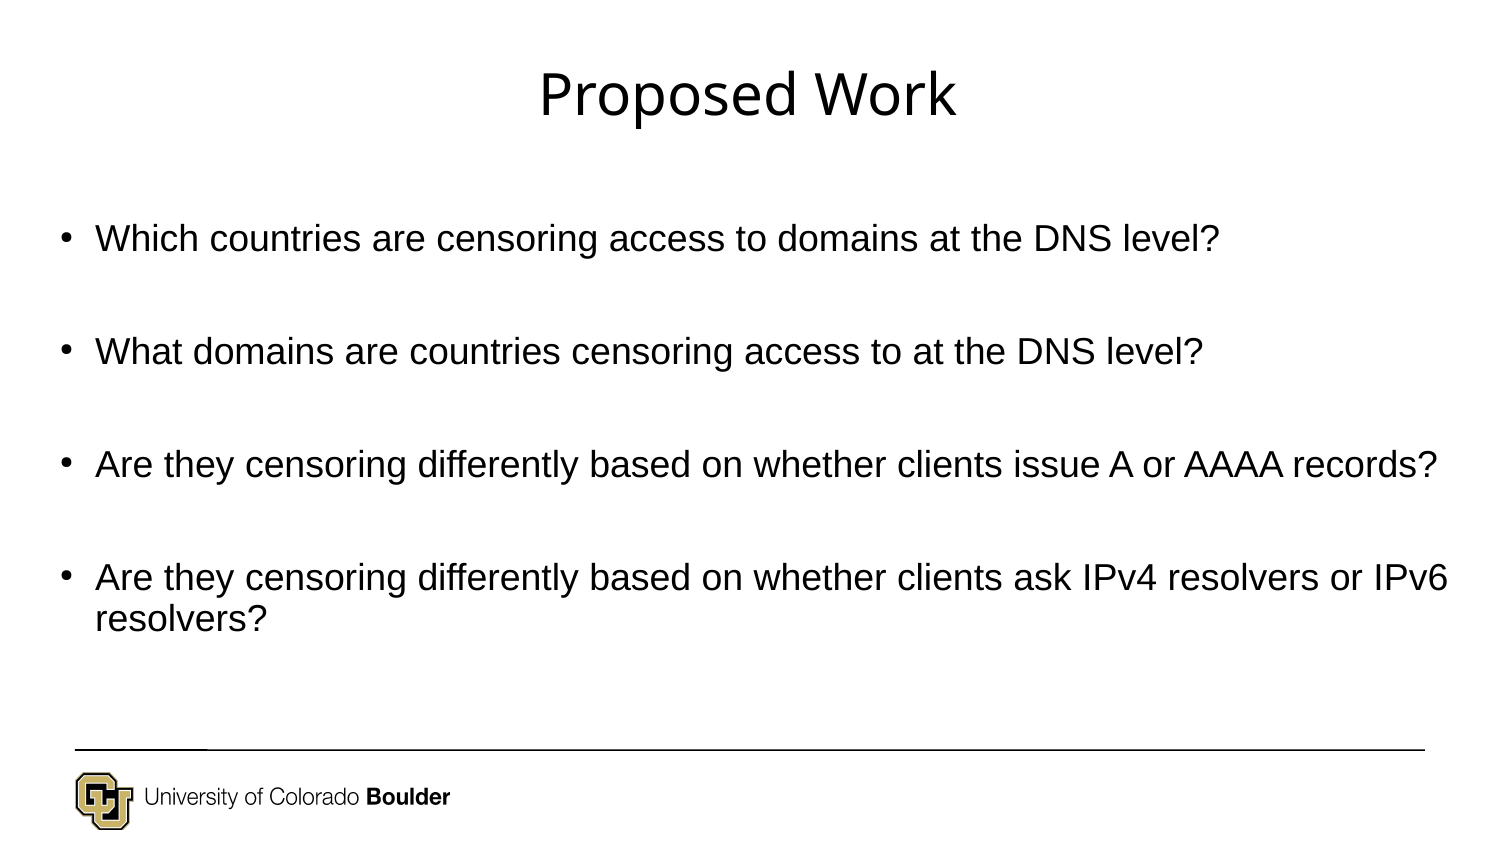

# Proposed Work
Which countries are censoring access to domains at the DNS level?
What domains are countries censoring access to at the DNS level?
Are they censoring differently based on whether clients issue A or AAAA records?
Are they censoring differently based on whether clients ask IPv4 resolvers or IPv6 resolvers?